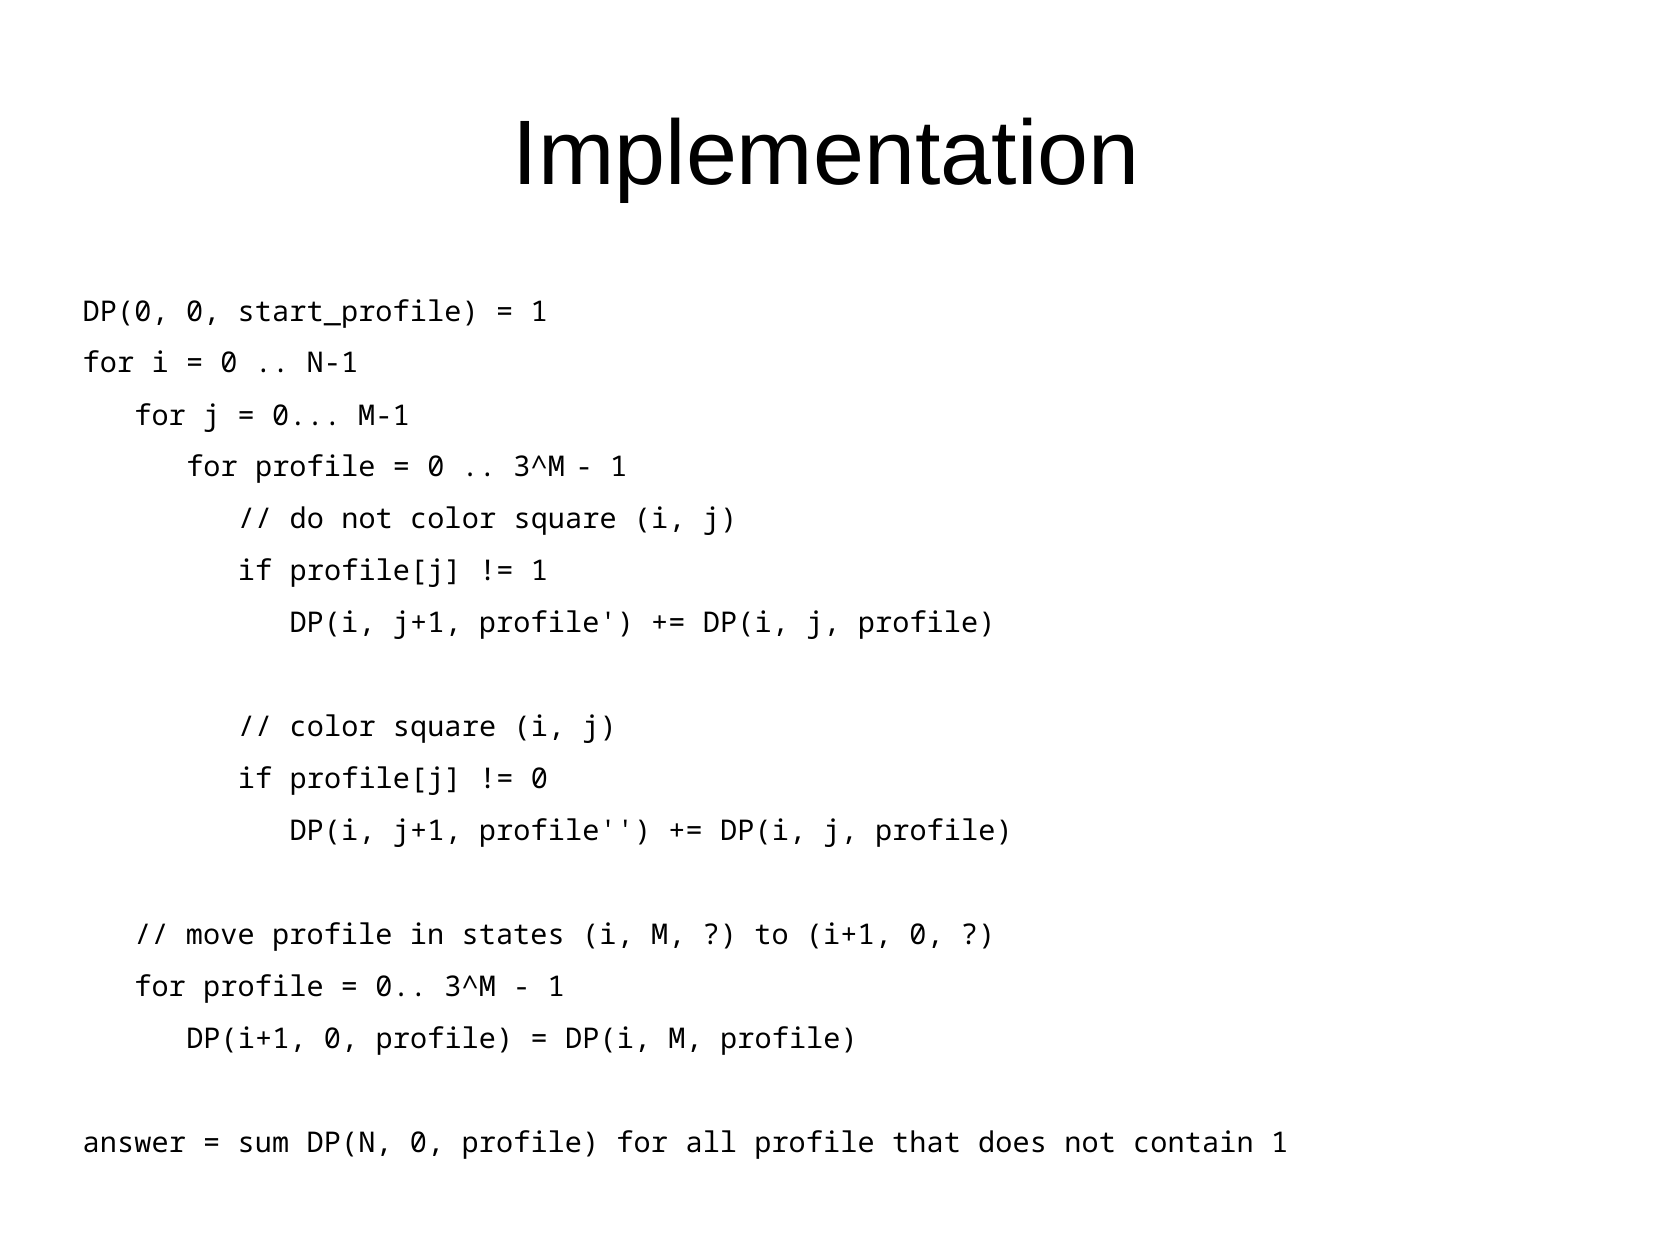

# Implementation
DP(0, 0, start_profile) = 1
for i = 0 .. N-1
 for j = 0... M-1
 for profile = 0 .. 3^M - 1
 // do not color square (i, j)
 if profile[j] != 1
 DP(i, j+1, profile') += DP(i, j, profile)
 // color square (i, j)
 if profile[j] != 0
 DP(i, j+1, profile'') += DP(i, j, profile)
 // move profile in states (i, M, ?) to (i+1, 0, ?)
 for profile = 0.. 3^M - 1
 DP(i+1, 0, profile) = DP(i, M, profile)
answer = sum DP(N, 0, profile) for all profile that does not contain 1